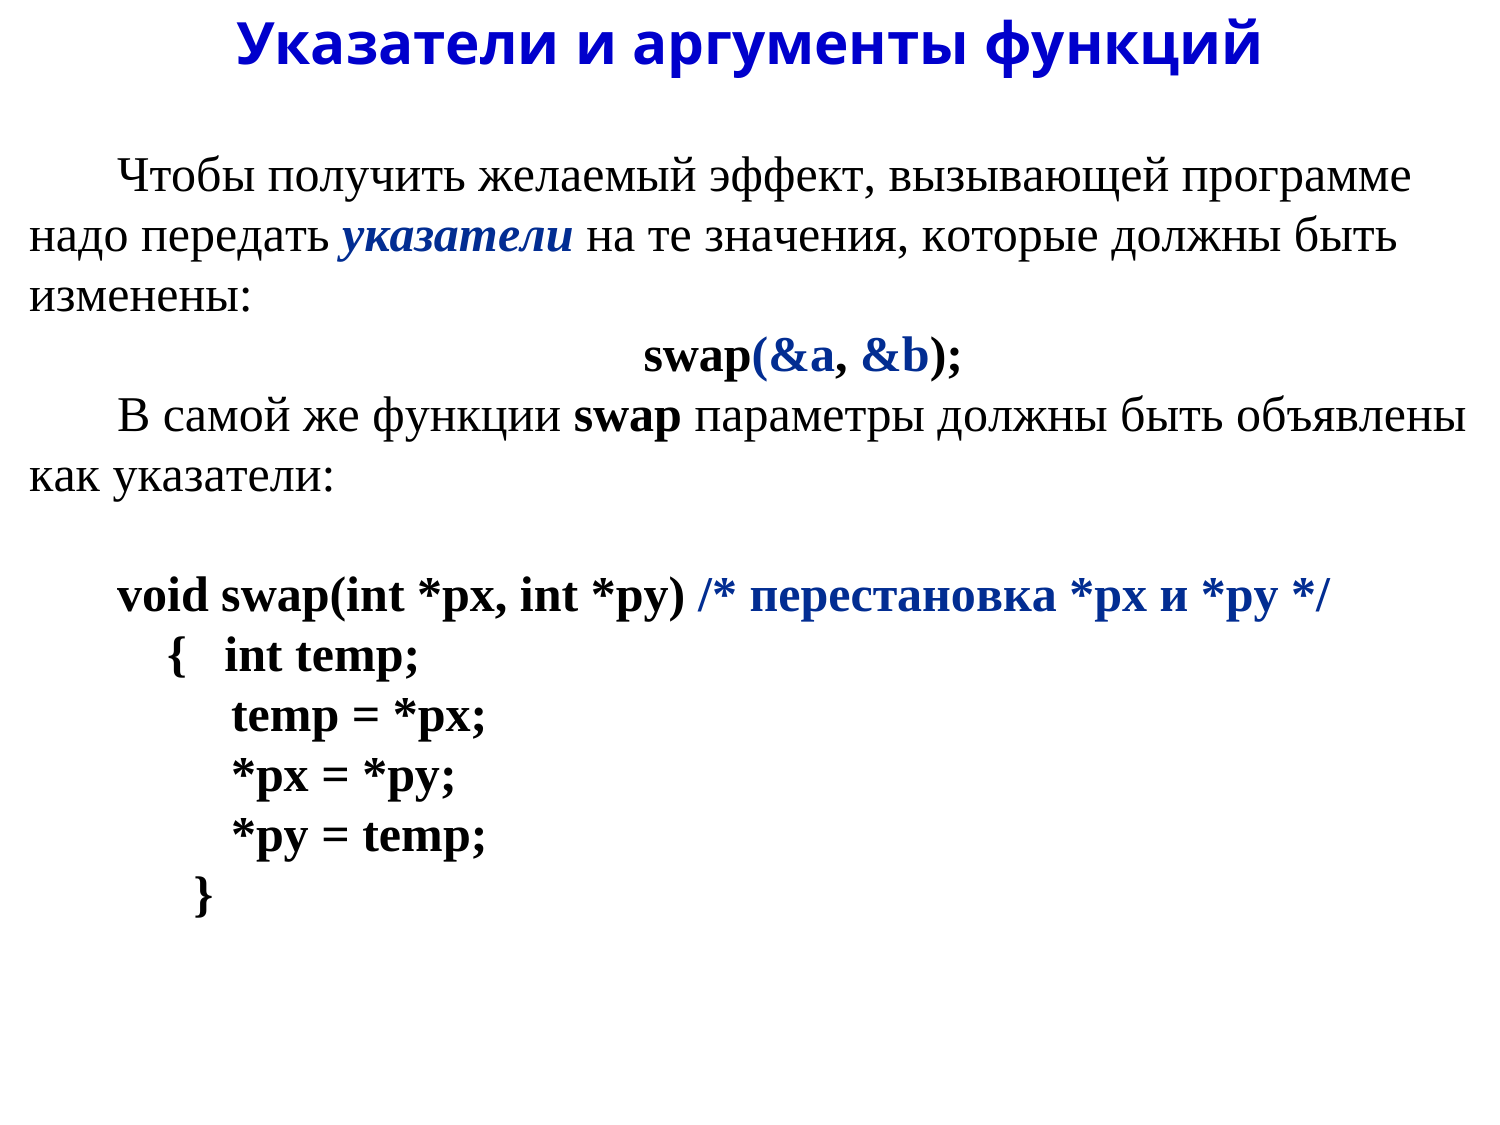

Указатели и аргументы функций
Чтобы получить желаемый эффект, вызывающей программе надо передать указатели на те значения, которые должны быть изменены:
				swap(&a, &b);
В самой же функции swap параметры должны быть объявлены как указатели:
void swap(int *px, int *py) /* перестановка *рх и *ру */
 { int temp;
	 temp = *рх;
	 *рх = *ру;
	 *ру = temp;
	}